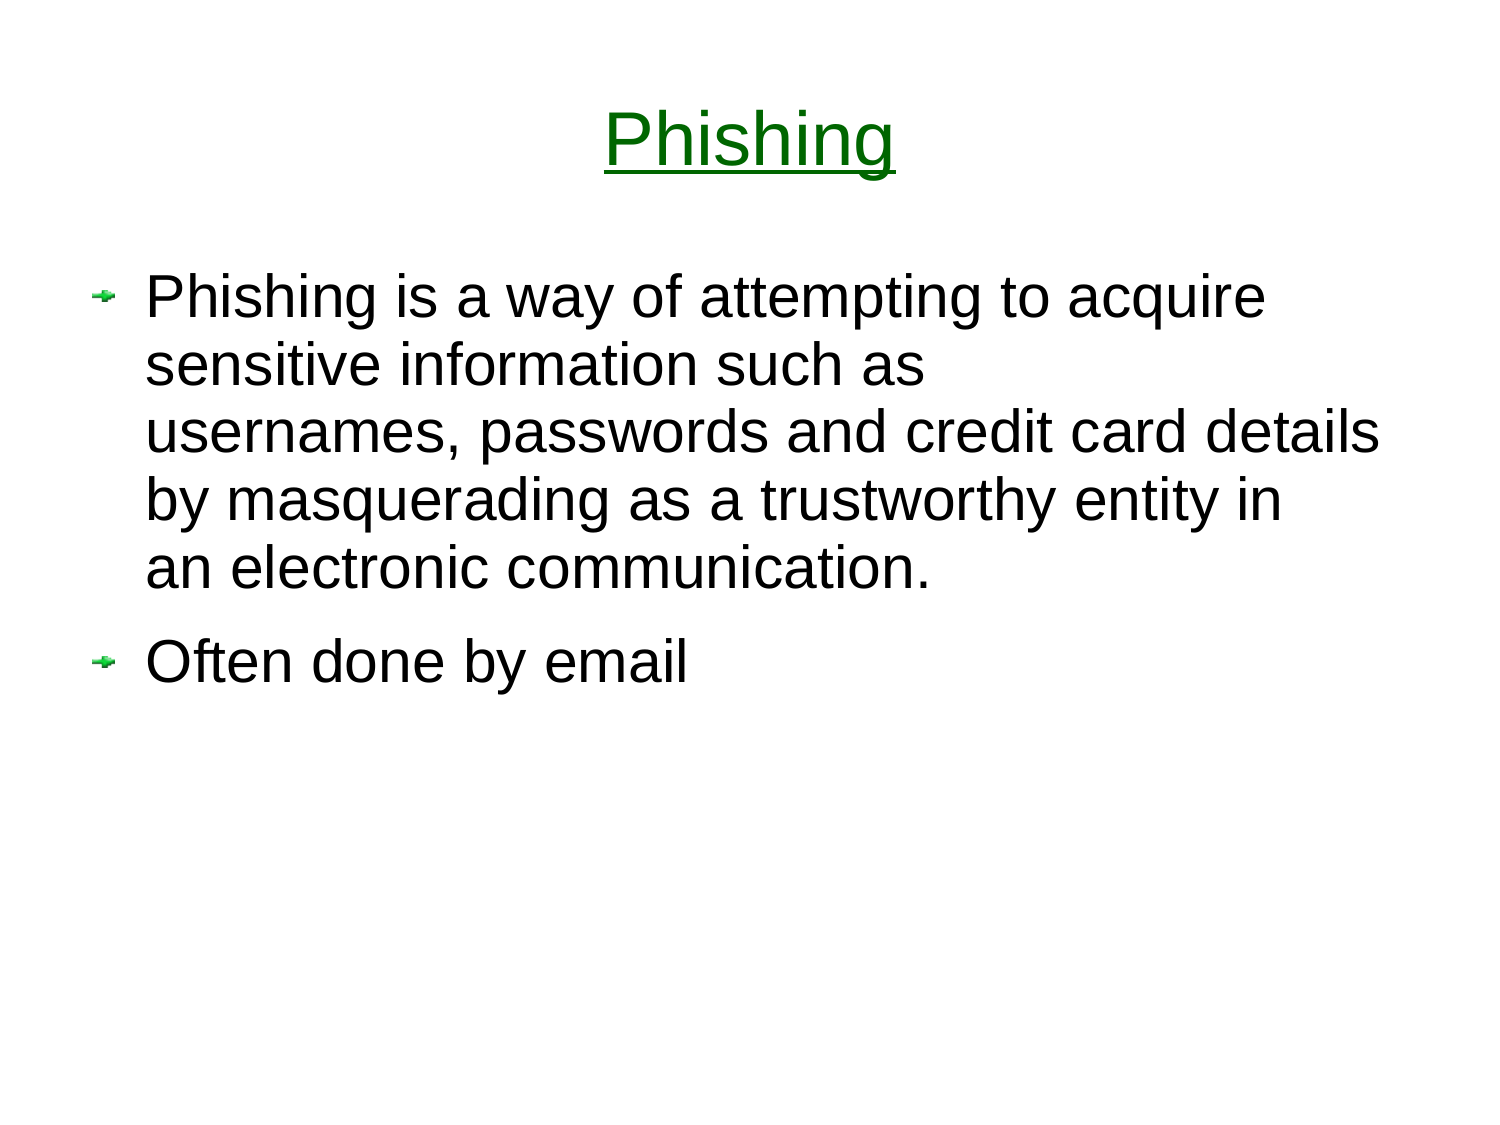

# Phishing
Phishing is a way of attempting to acquire sensitive information such as usernames, passwords and credit card details by masquerading as a trustworthy entity in an electronic communication.
Often done by email